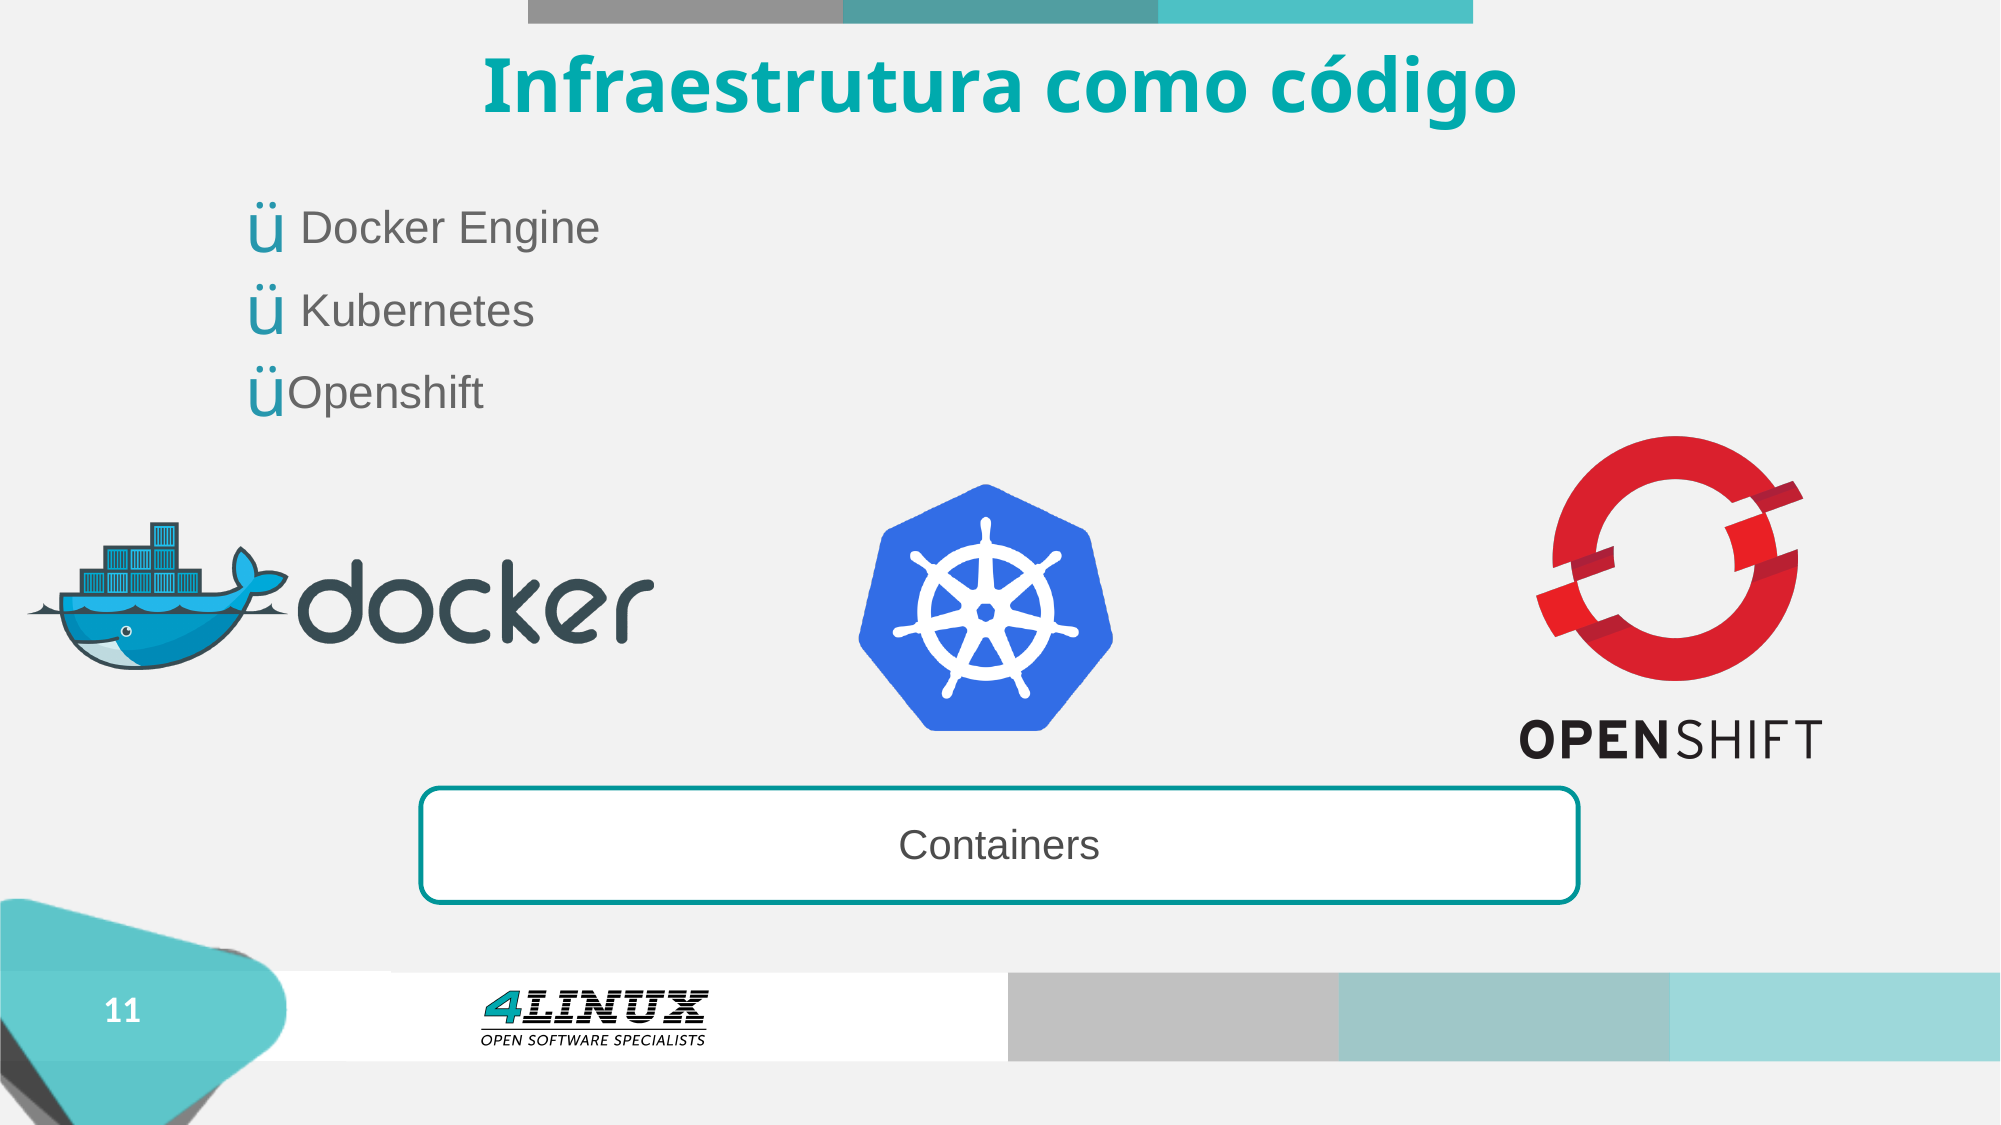

# Infraestrutura como código
 Docker Engine
 Kubernetes
Openshift
Containers